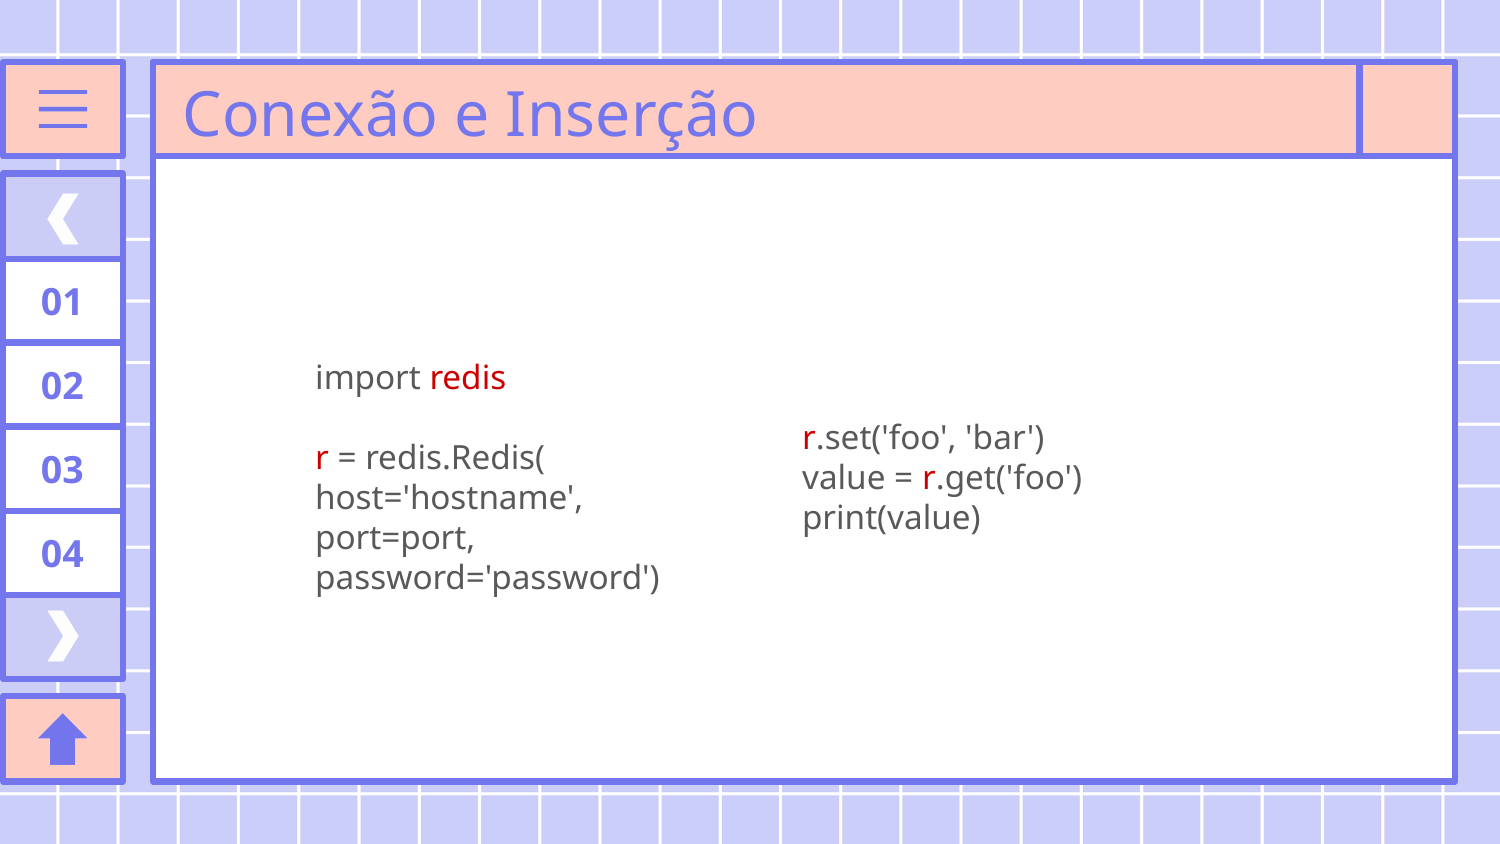

# Conexão e Inserção
01
import redis
r = redis.Redis(
host='hostname',
port=port,
password='password')
r.set('foo', 'bar')
value = r.get('foo')
print(value)
02
03
04